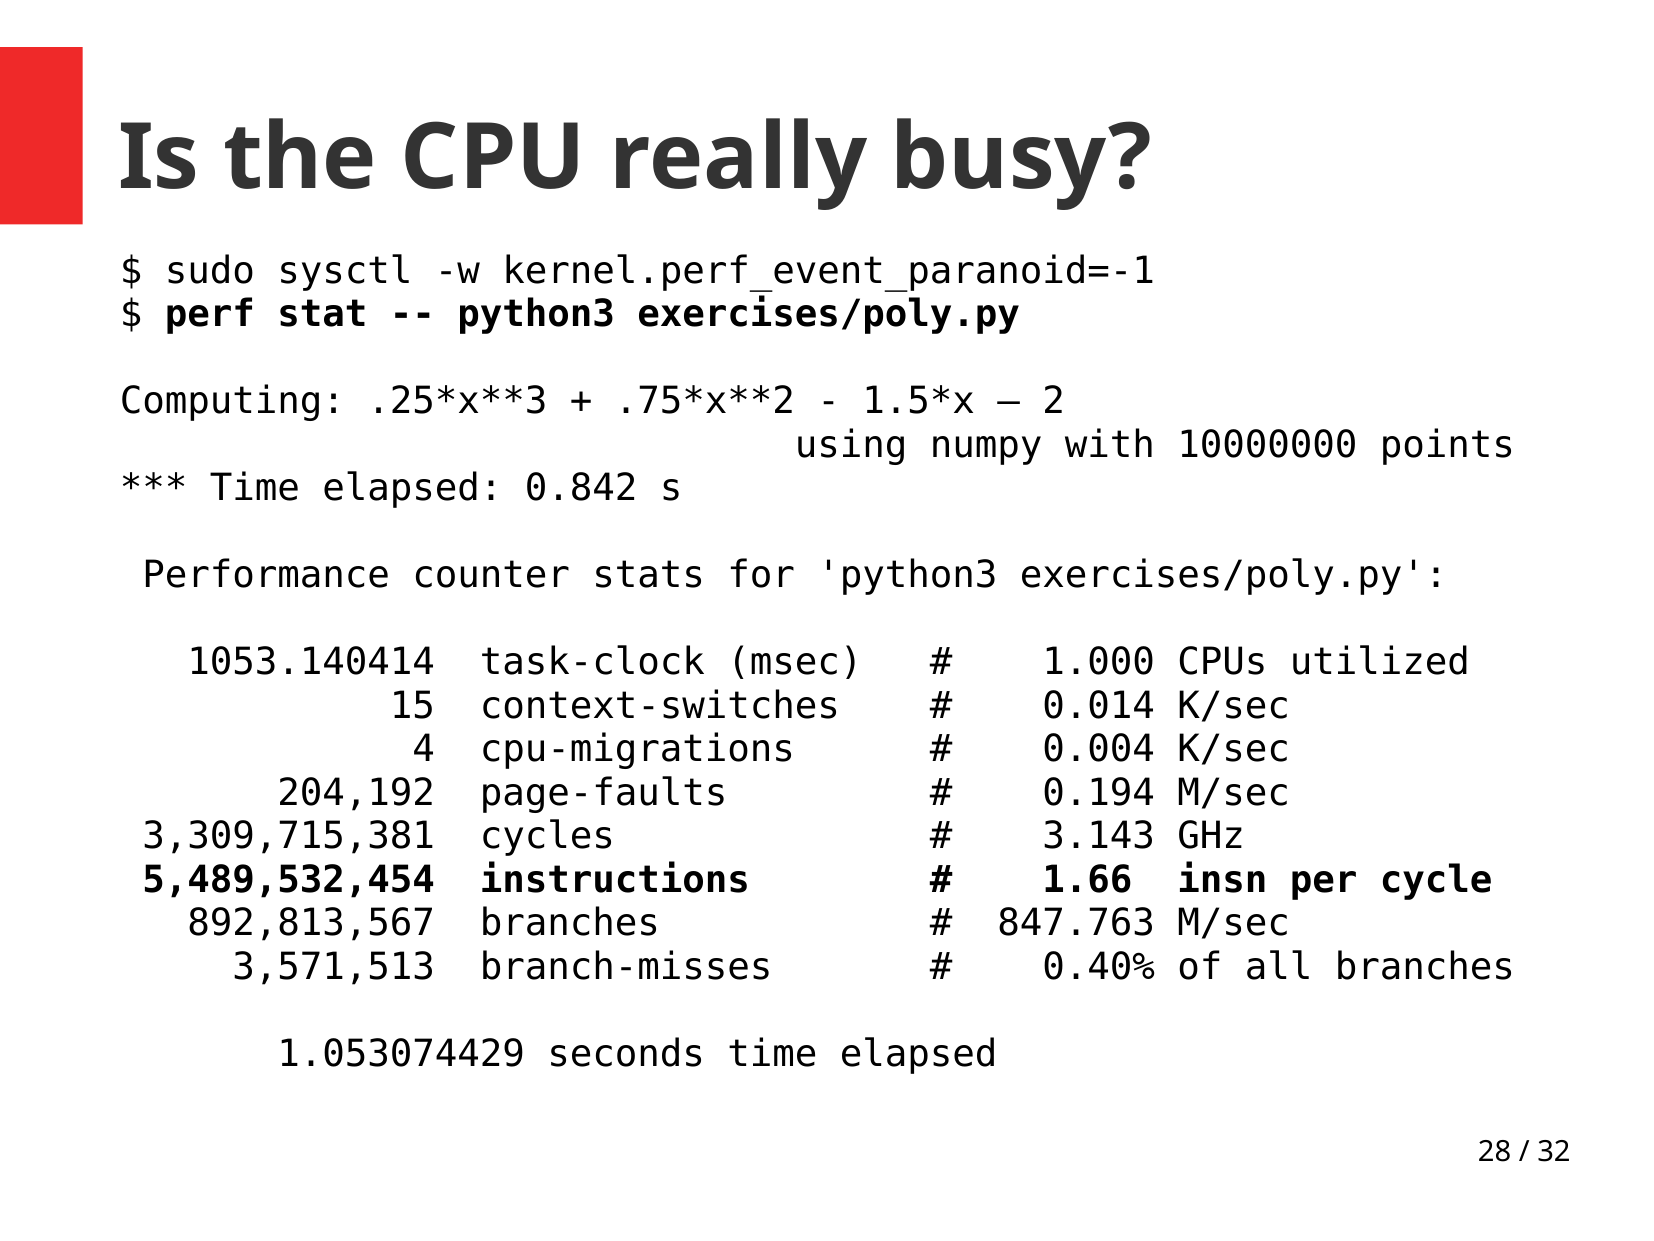

# Is the CPU really busy?
$ sudo sysctl -w kernel.perf_event_paranoid=-1
$ perf stat -- python3 exercises/poly.py
Computing: .25*x**3 + .75*x**2 - 1.5*x – 2
 using numpy with 10000000 points
*** Time elapsed: 0.842 s
 Performance counter stats for 'python3 exercises/poly.py':
 1053.140414 task-clock (msec) # 1.000 CPUs utilized
 15 context-switches # 0.014 K/sec
 4 cpu-migrations # 0.004 K/sec
 204,192 page-faults # 0.194 M/sec
 3,309,715,381 cycles # 3.143 GHz
 5,489,532,454 instructions # 1.66 insn per cycle
 892,813,567 branches # 847.763 M/sec
 3,571,513 branch-misses # 0.40% of all branches
 1.053074429 seconds time elapsed
28